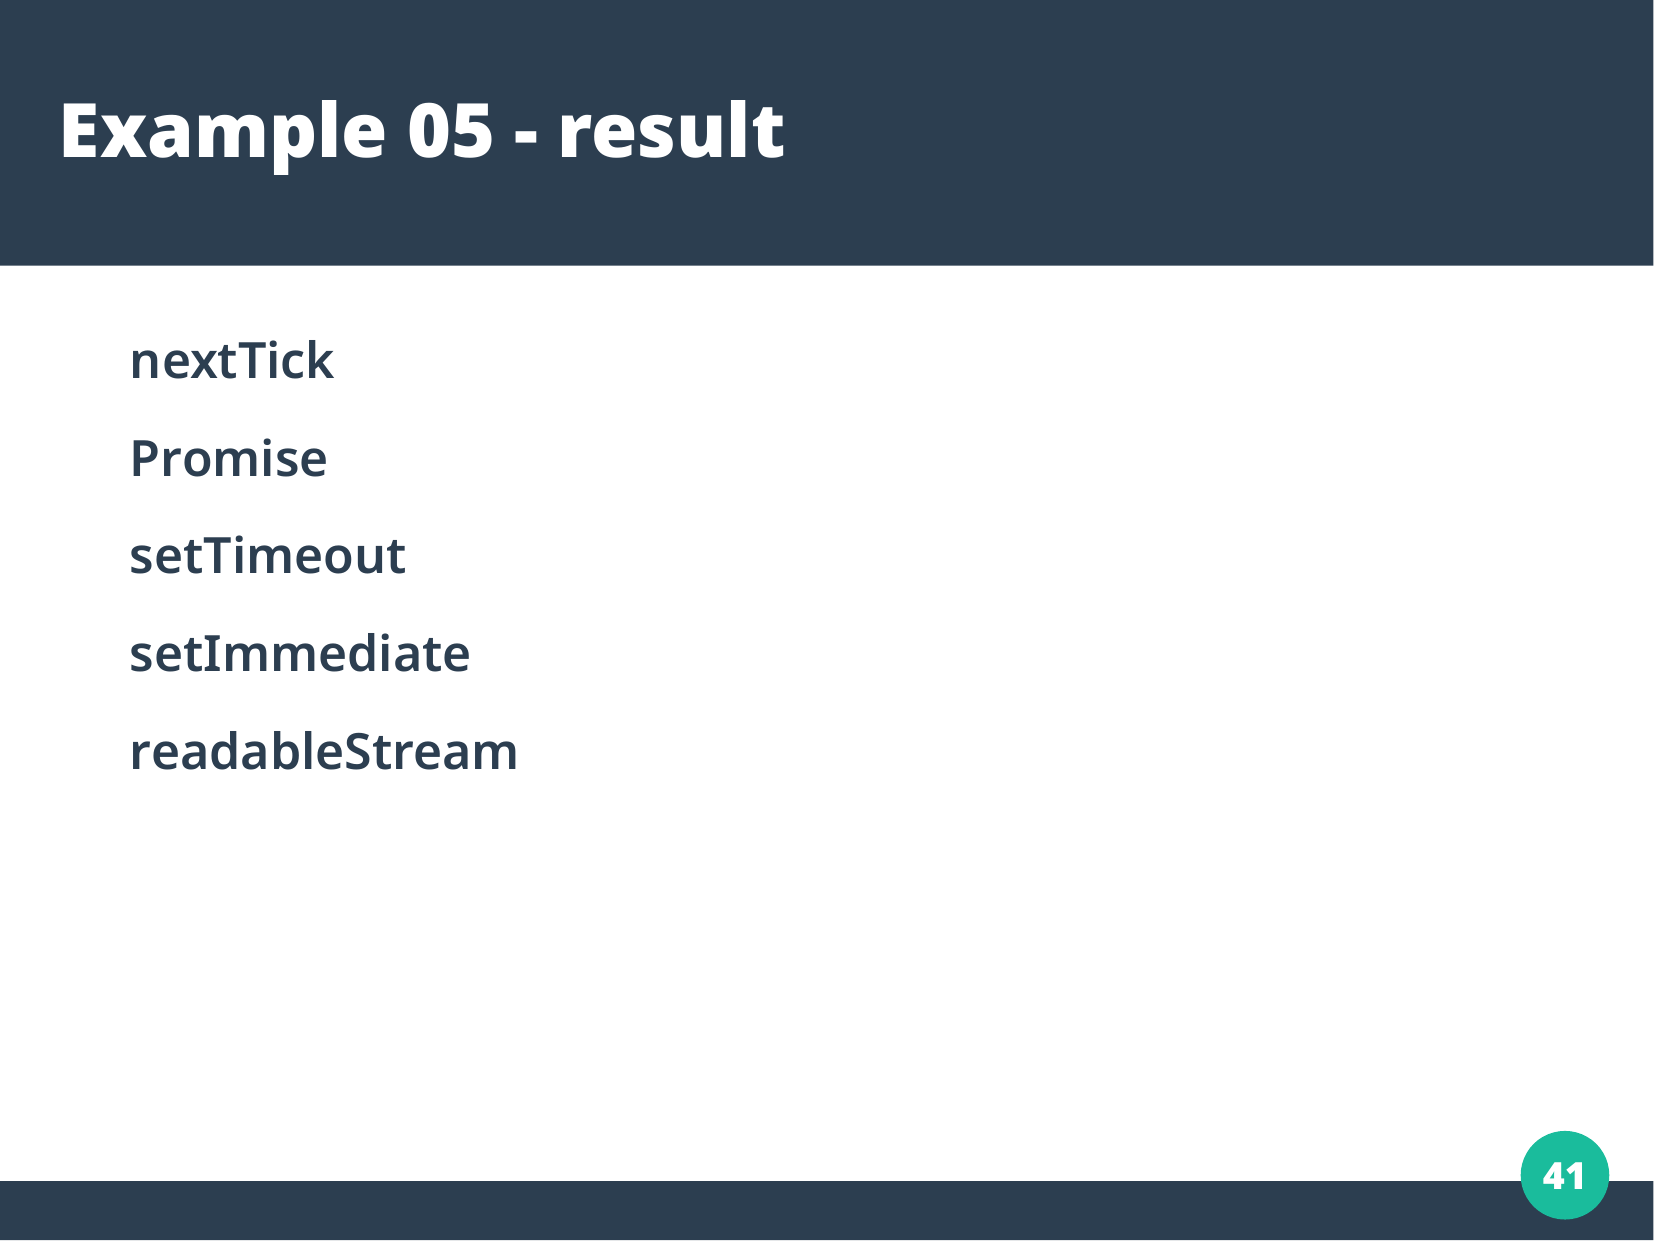

# Example 05 - result
nextTick
Promise
setTimeout
setImmediate
readableStream
41